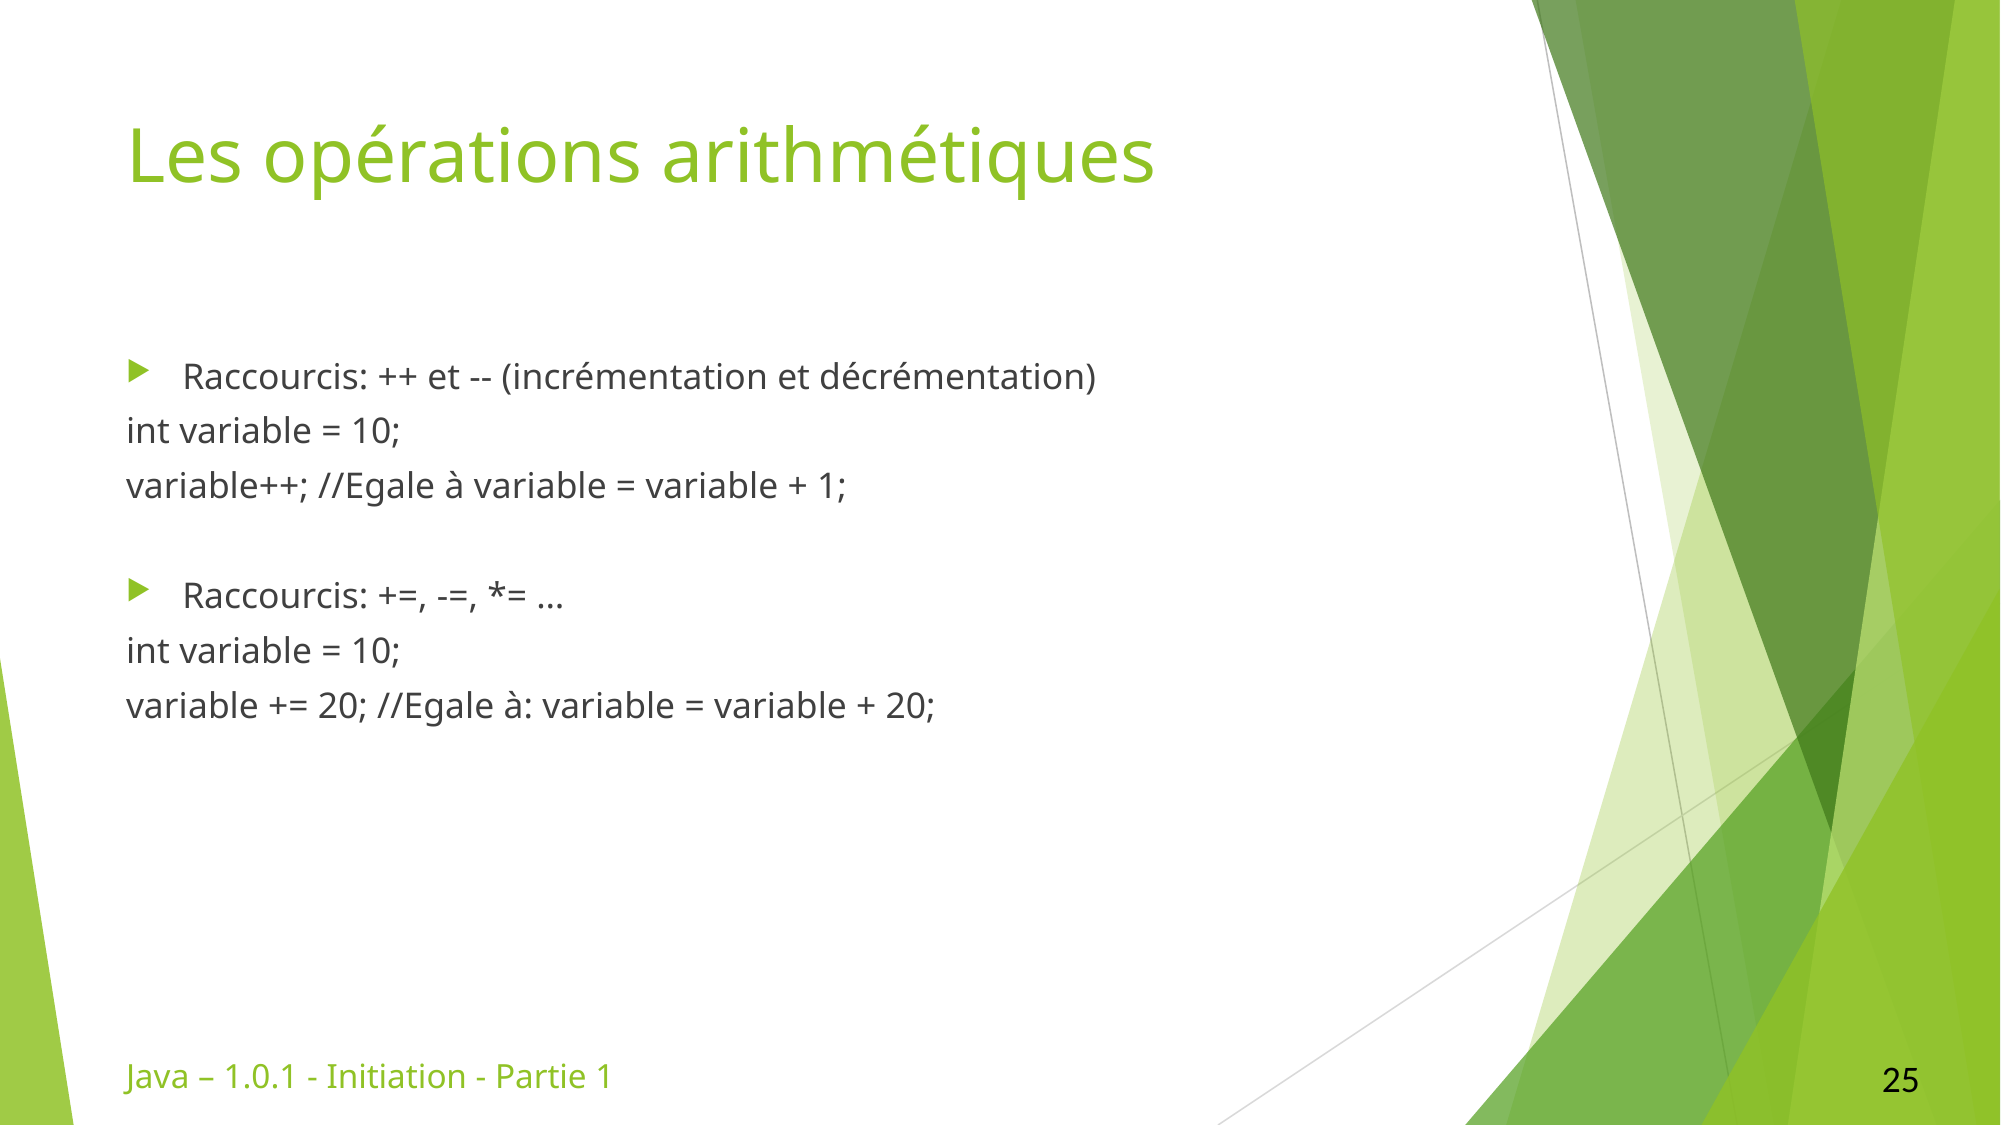

# Les opérations arithmétiques
Raccourcis: ++ et -- (incrémentation et décrémentation)
int variable = 10;
variable++; //Egale à variable = variable + 1;
Raccourcis: +=, -=, *= …
int variable = 10;
variable += 20; //Egale à: variable = variable + 20;
Java – 1.0.1 - Initiation - Partie 1